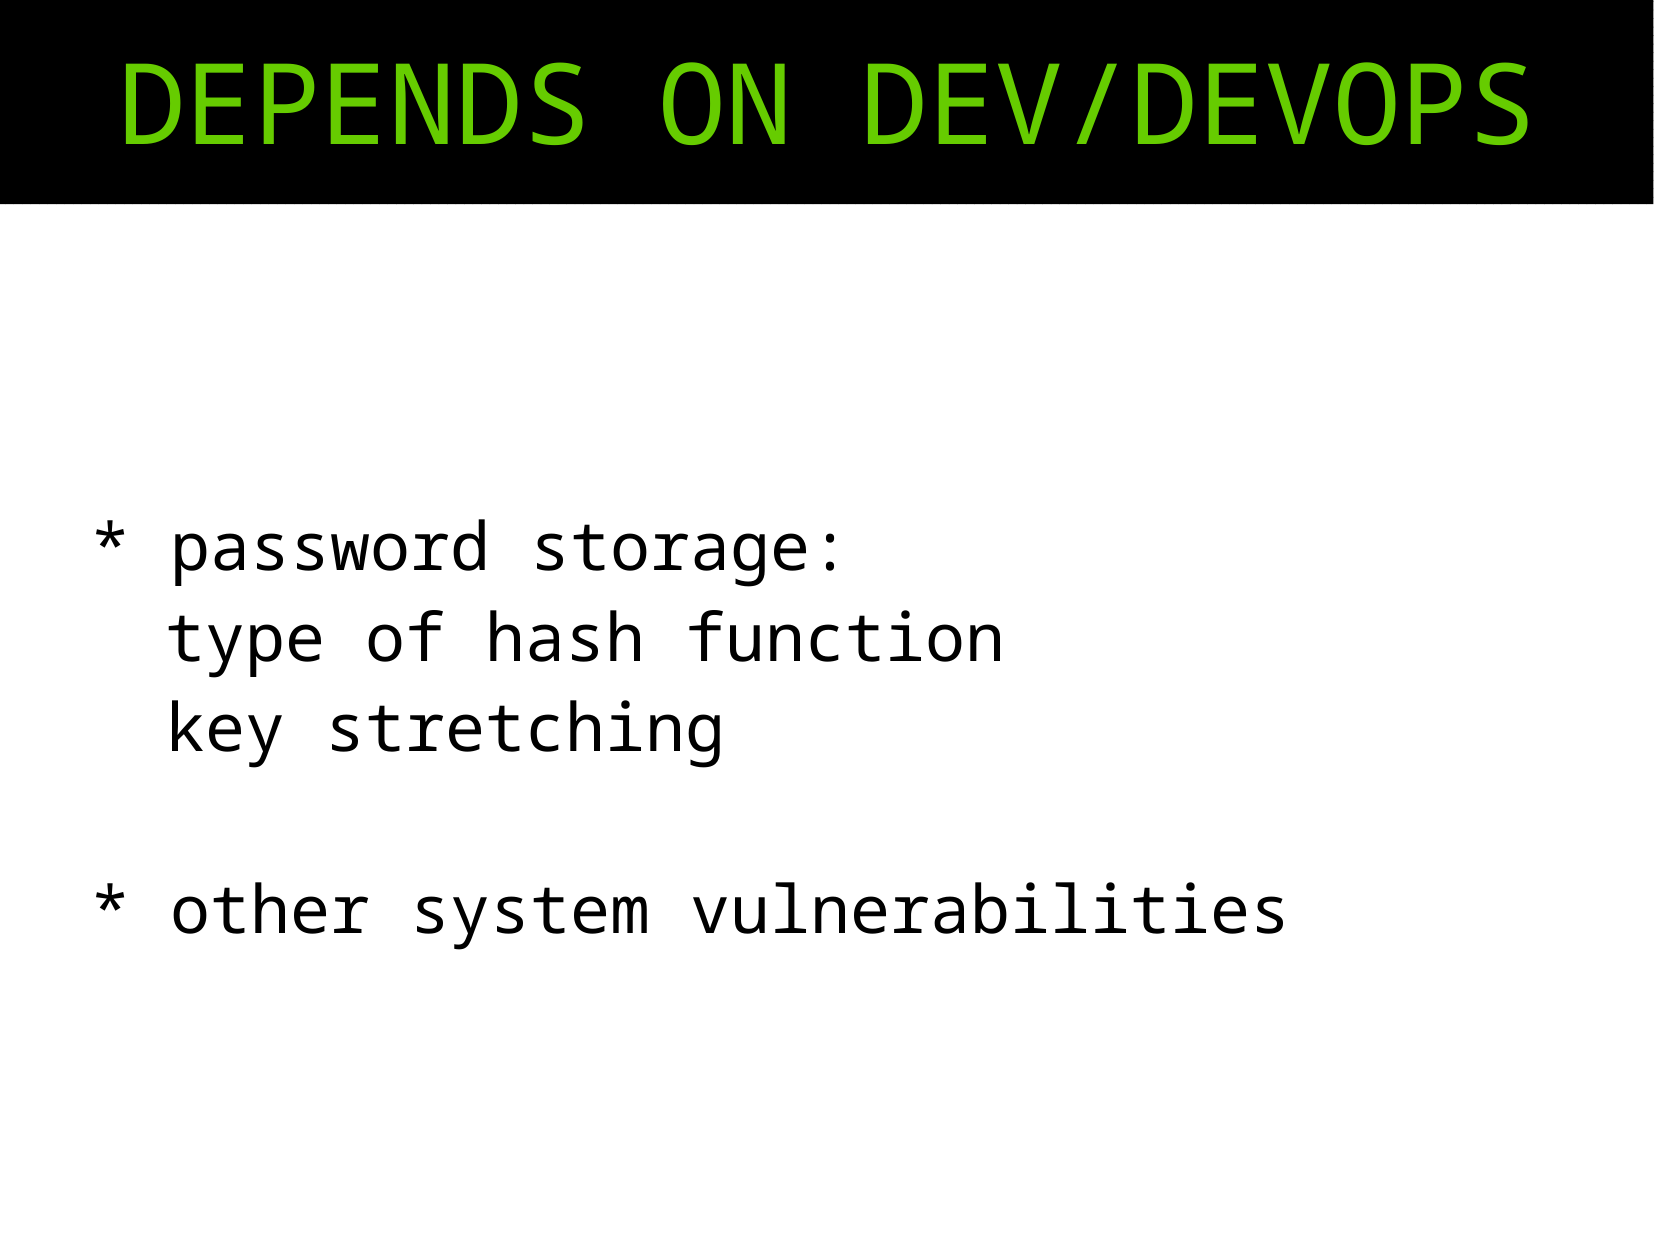

# DEPENDS ON DEV/DEVOPS
* password storage:
	type of hash function
	key stretching
* other system vulnerabilities